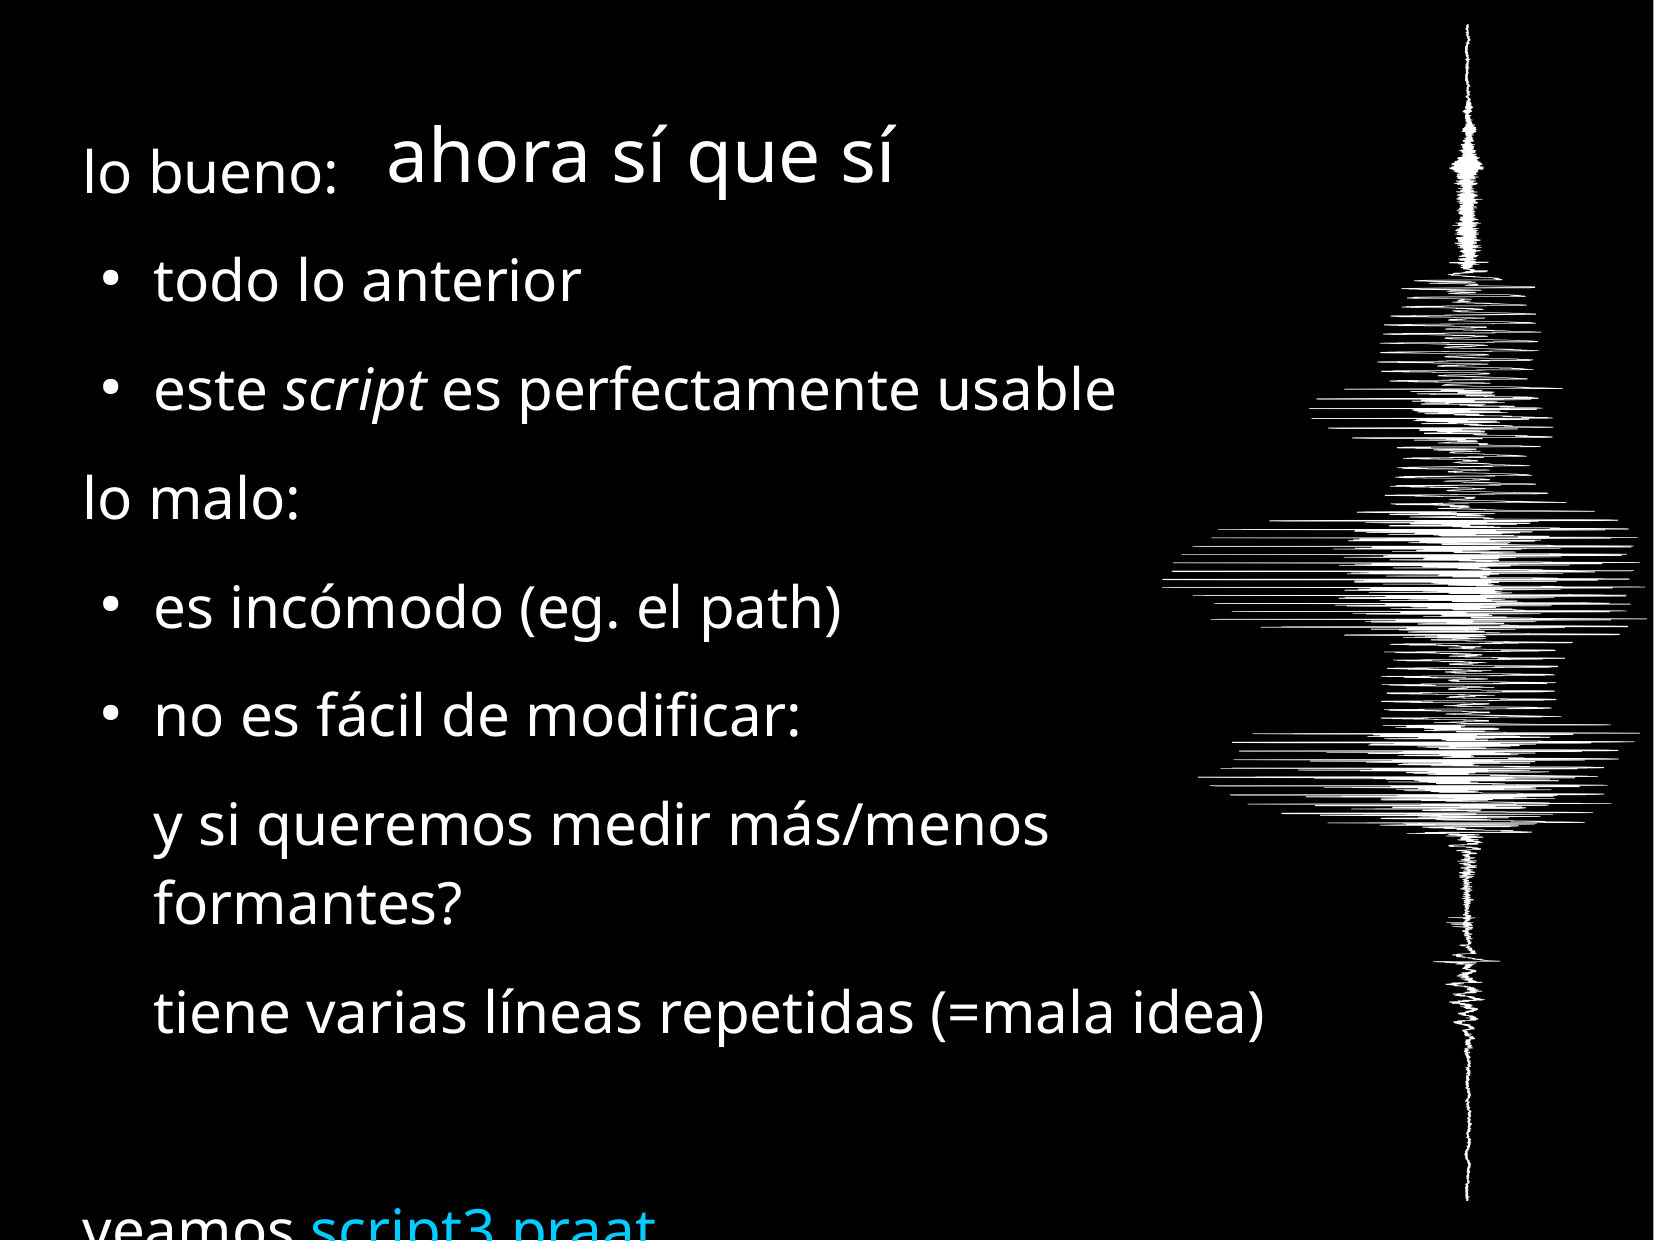

# ahora sí que sí
lo bueno:
todo lo anterior
este script es perfectamente usable
lo malo:
es incómodo (eg. el path)
no es fácil de modificar:
y si queremos medir más/menos formantes?
tiene varias líneas repetidas (=mala idea)
veamos script3.praat